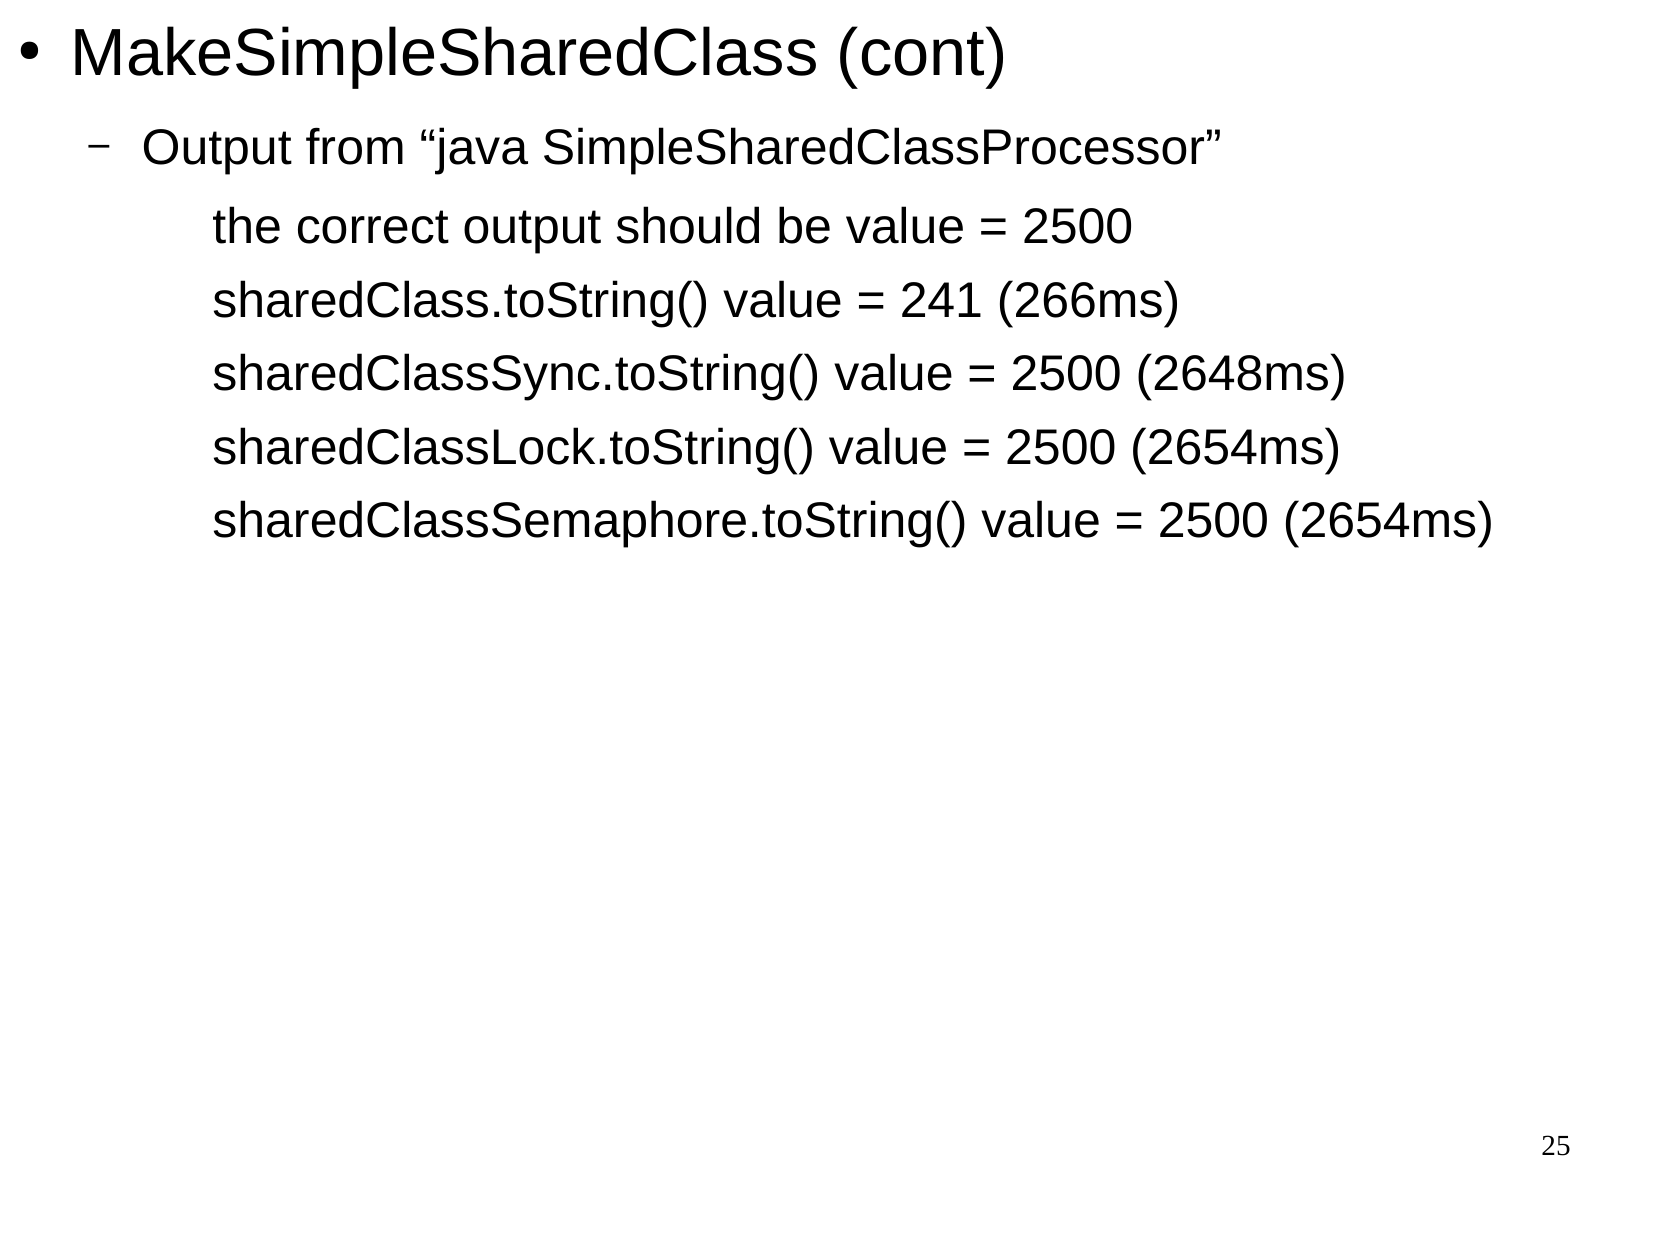

# MakeSimpleSharedClass (cont)
Output from “java SimpleSharedClassProcessor”
the correct output should be value = 2500
sharedClass.toString() value = 241 (266ms)
sharedClassSync.toString() value = 2500 (2648ms)
sharedClassLock.toString() value = 2500 (2654ms)
sharedClassSemaphore.toString() value = 2500 (2654ms)
25